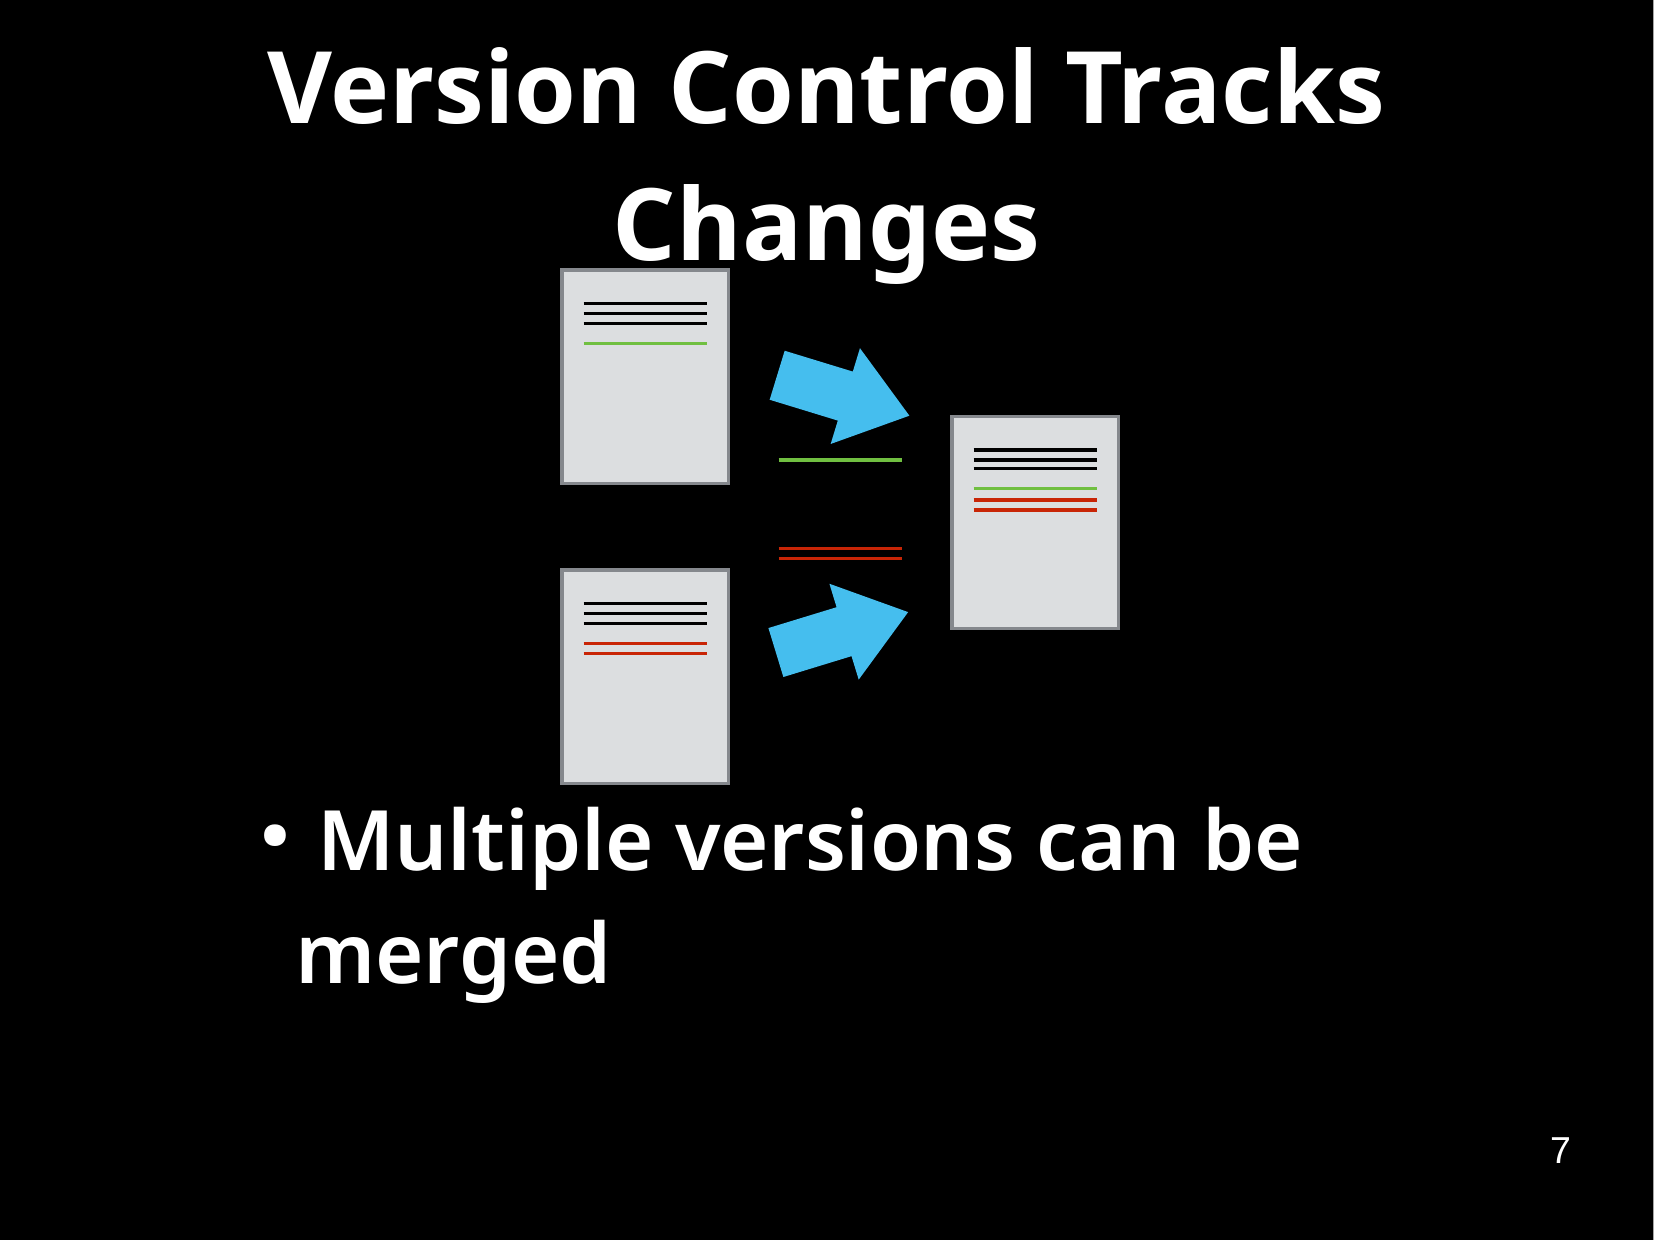

# Version Control Tracks Changes
 Multiple versions can be merged
7